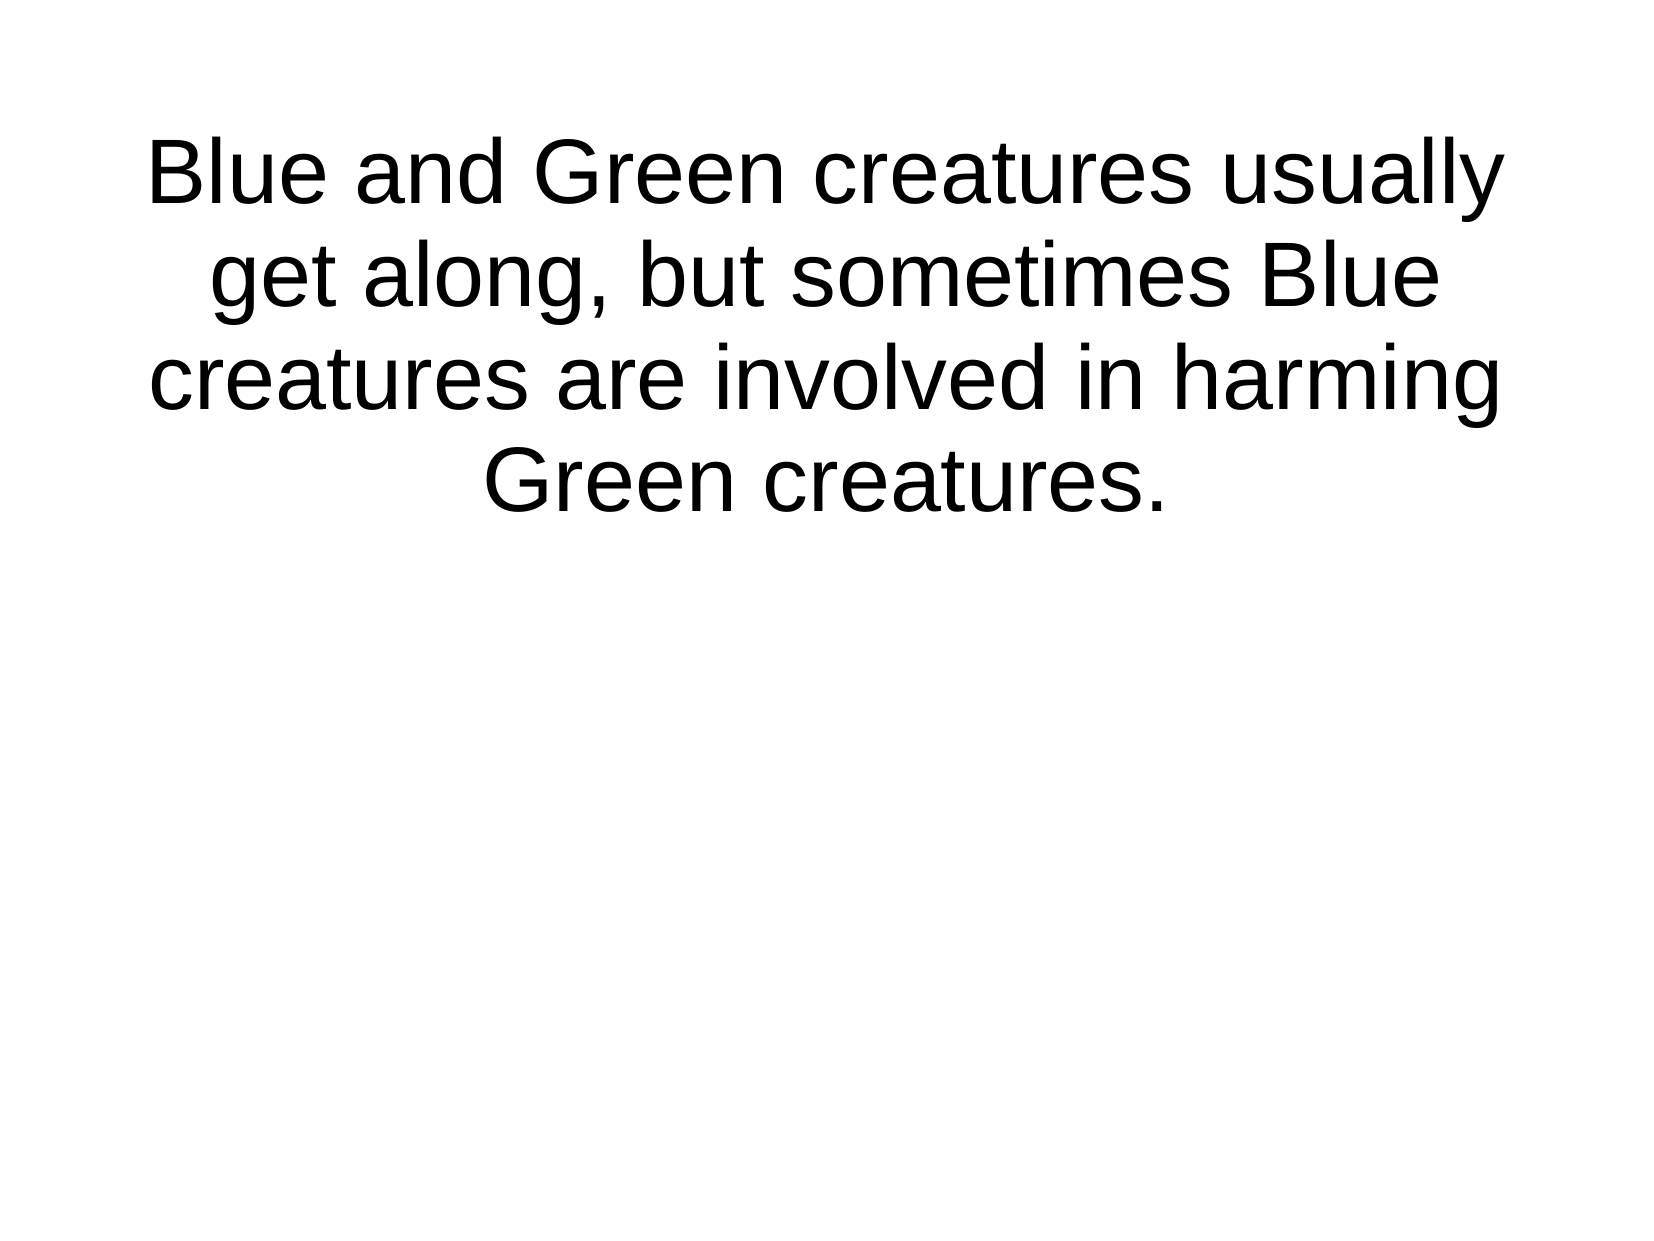

# Blue and Green creatures usually get along, but sometimes Blue creatures are involved in harming Green creatures.